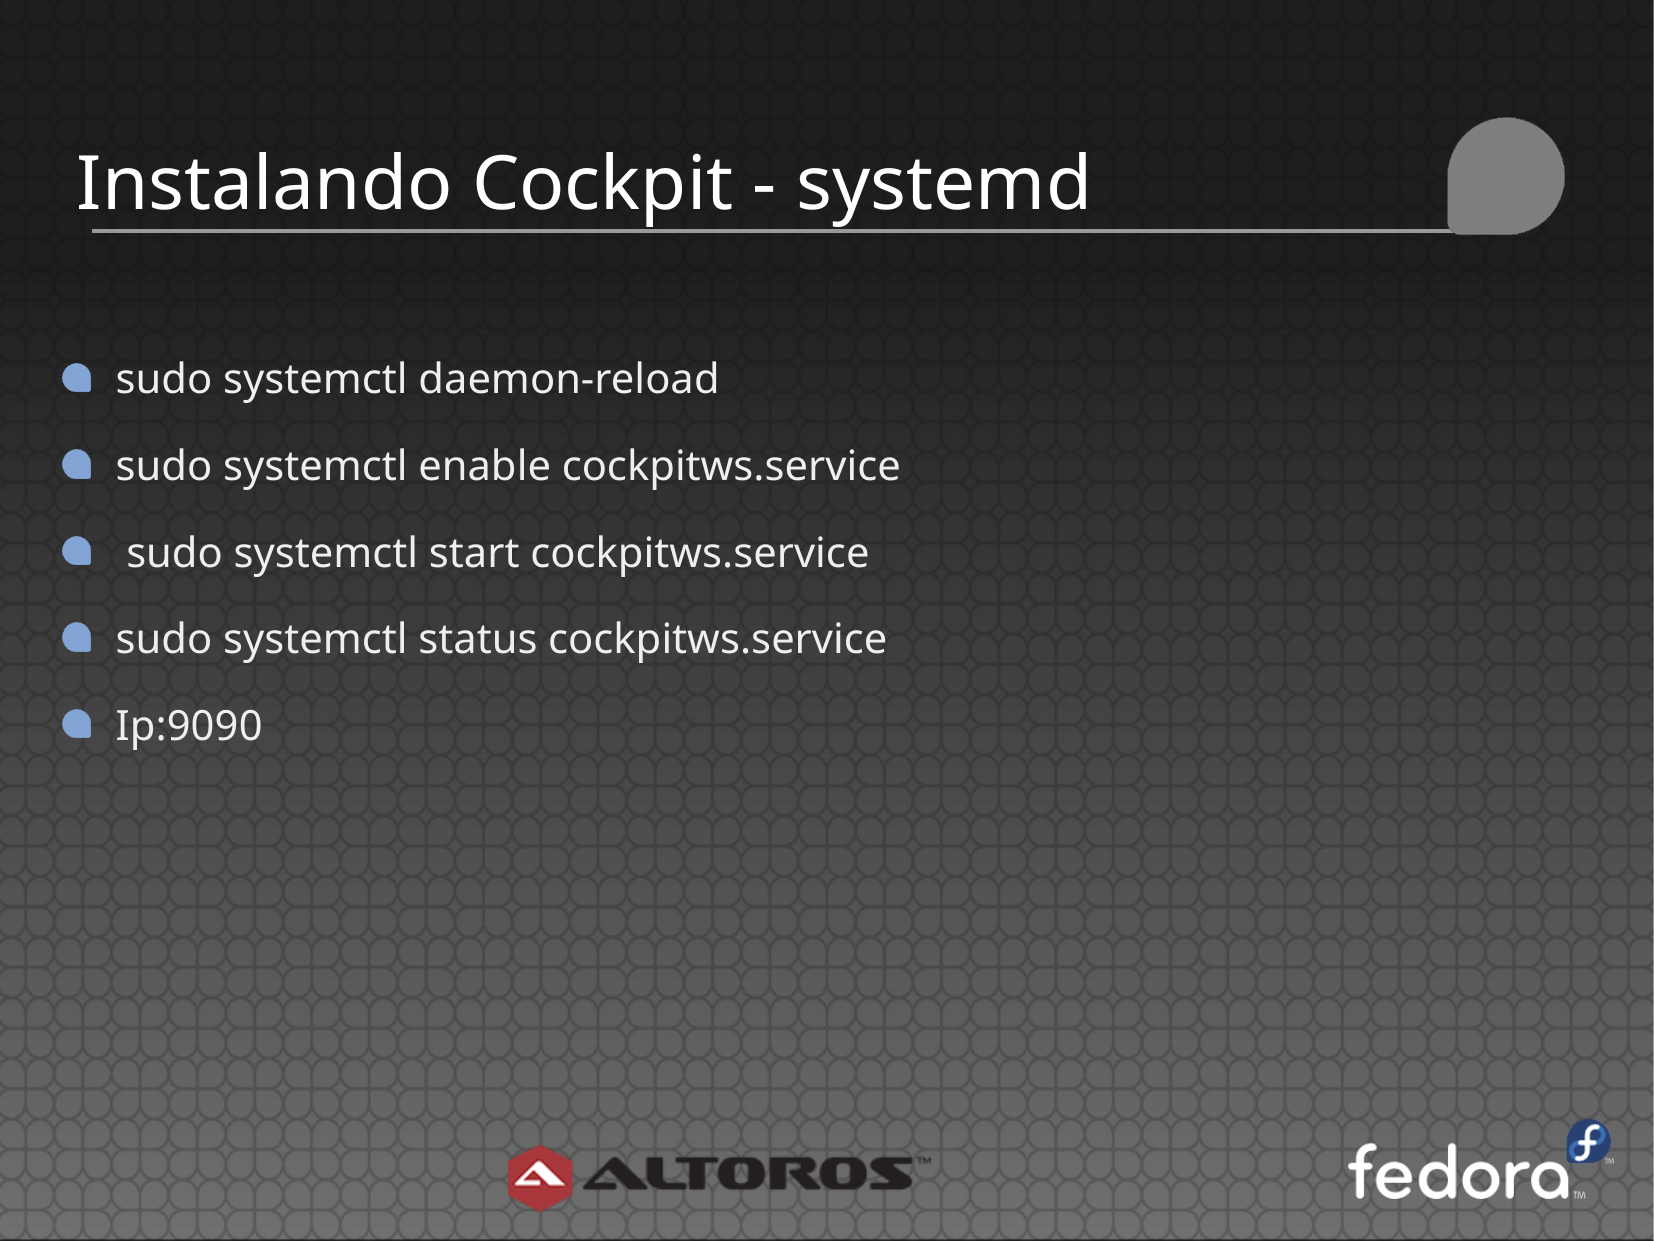

# Instalando Cockpit - systemd
sudo systemctl daemon-reload
sudo systemctl enable cockpitws.service
 sudo systemctl start cockpitws.service
sudo systemctl status cockpitws.service
Ip:9090